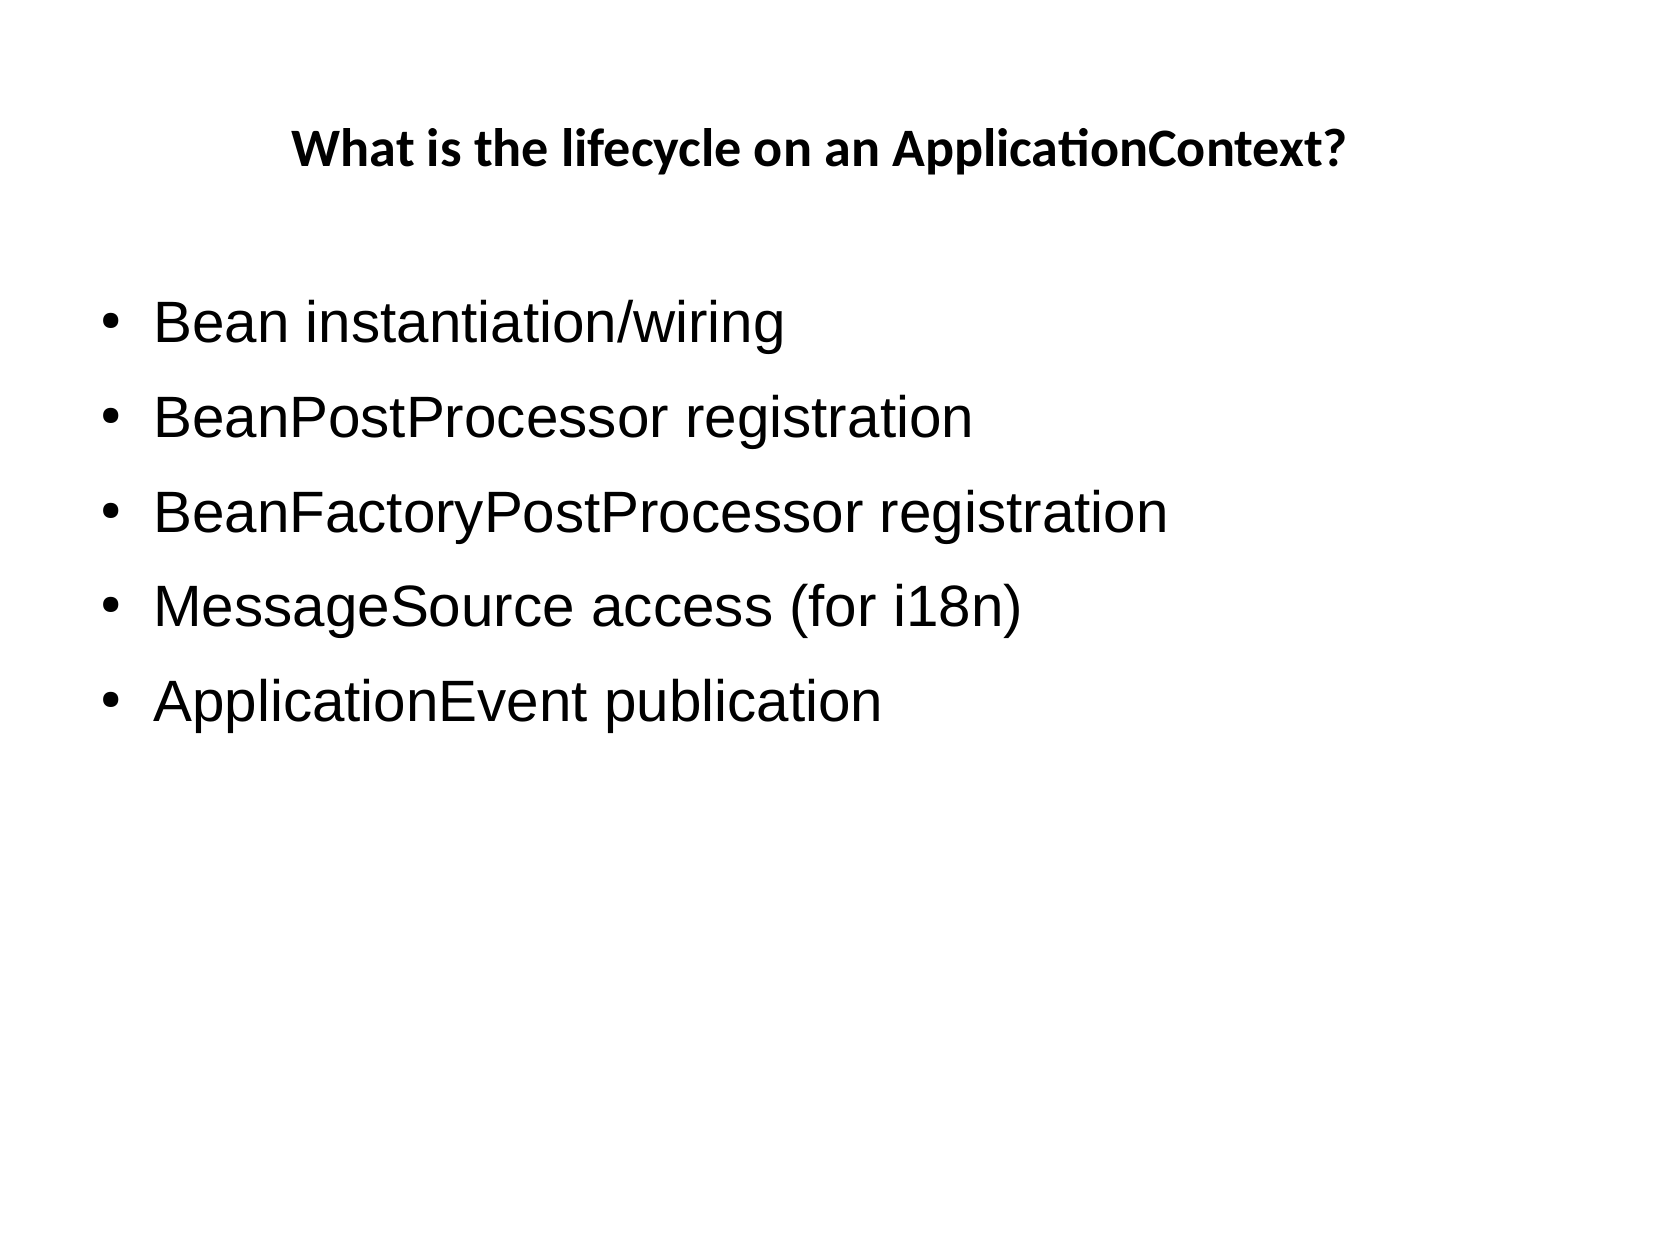

# What is the lifecycle on an ApplicationContext?
Bean instantiation/wiring
BeanPostProcessor registration
BeanFactoryPostProcessor registration
MessageSource access (for i18n)
ApplicationEvent publication